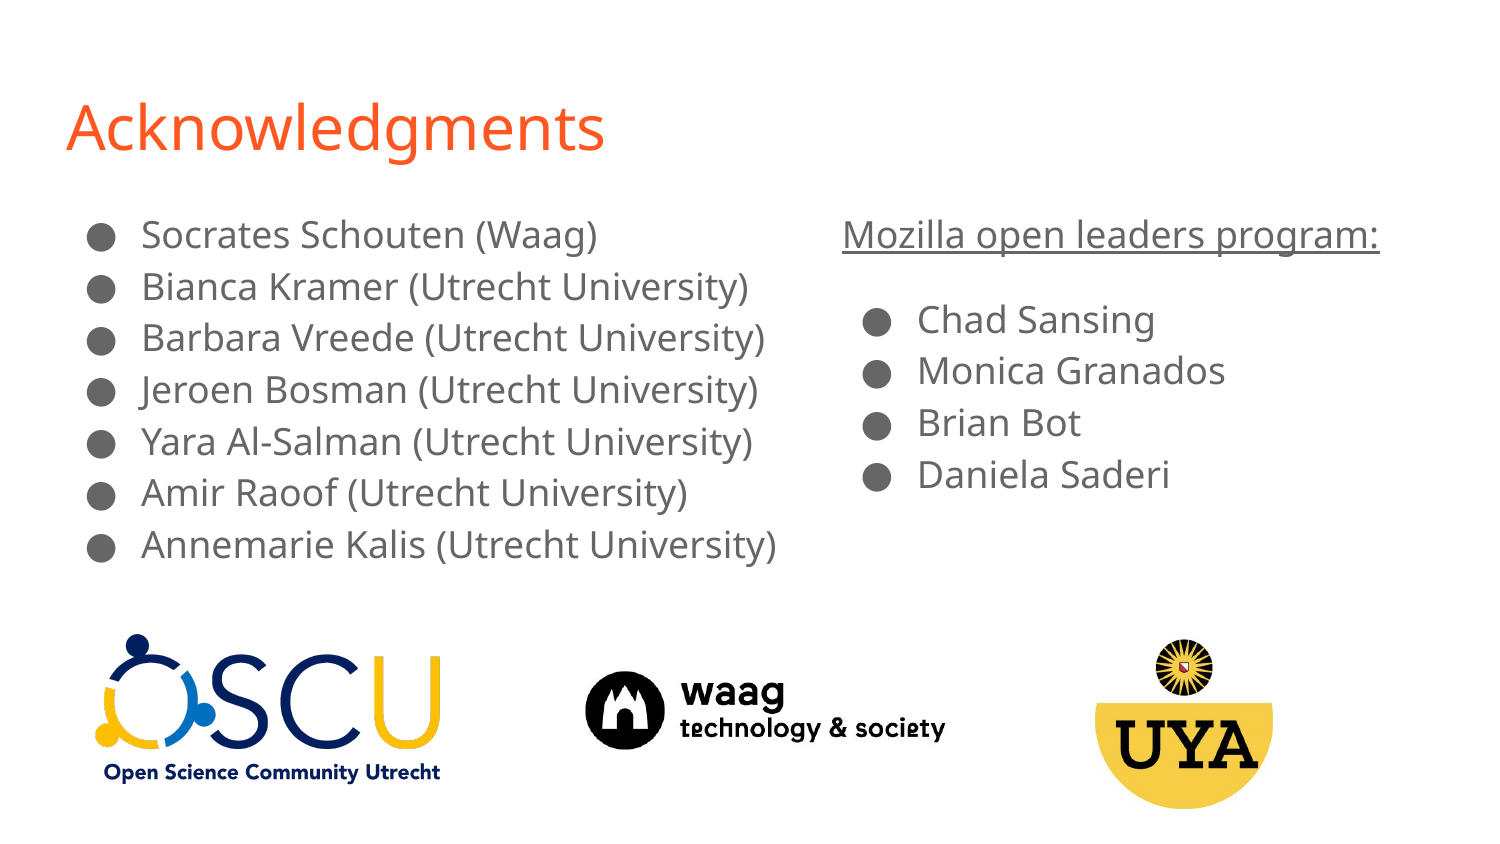

# Acknowledgments
Socrates Schouten (Waag)
Bianca Kramer (Utrecht University)
Barbara Vreede (Utrecht University)
Jeroen Bosman (Utrecht University)
Yara Al-Salman (Utrecht University)
Amir Raoof (Utrecht University)
Annemarie Kalis (Utrecht University)
Mozilla open leaders program:
Chad Sansing
Monica Granados
Brian Bot
Daniela Saderi